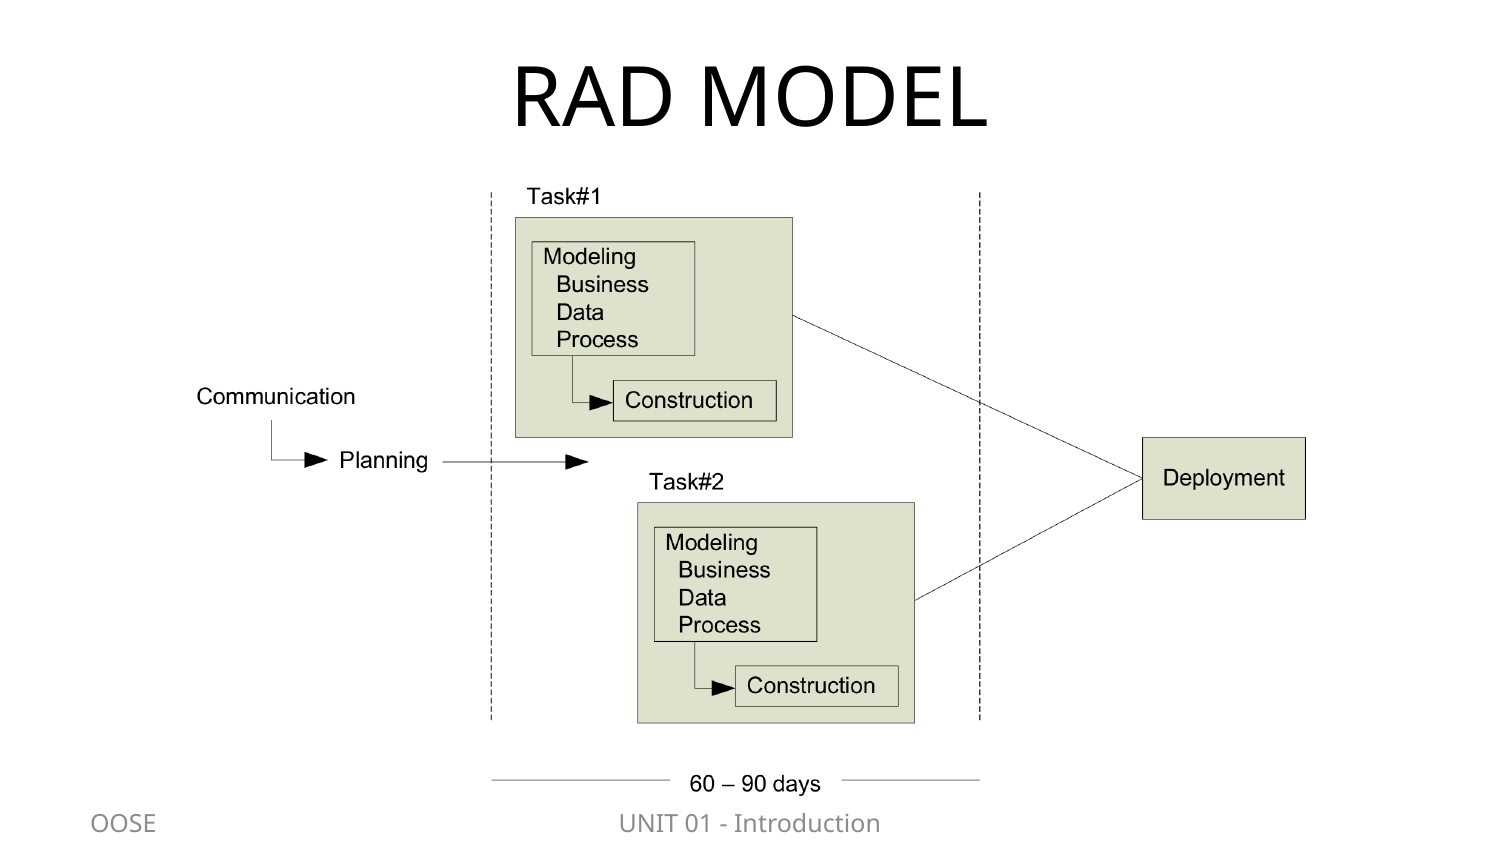

# RAD MODEL
OOSE
UNIT 01 - Introduction